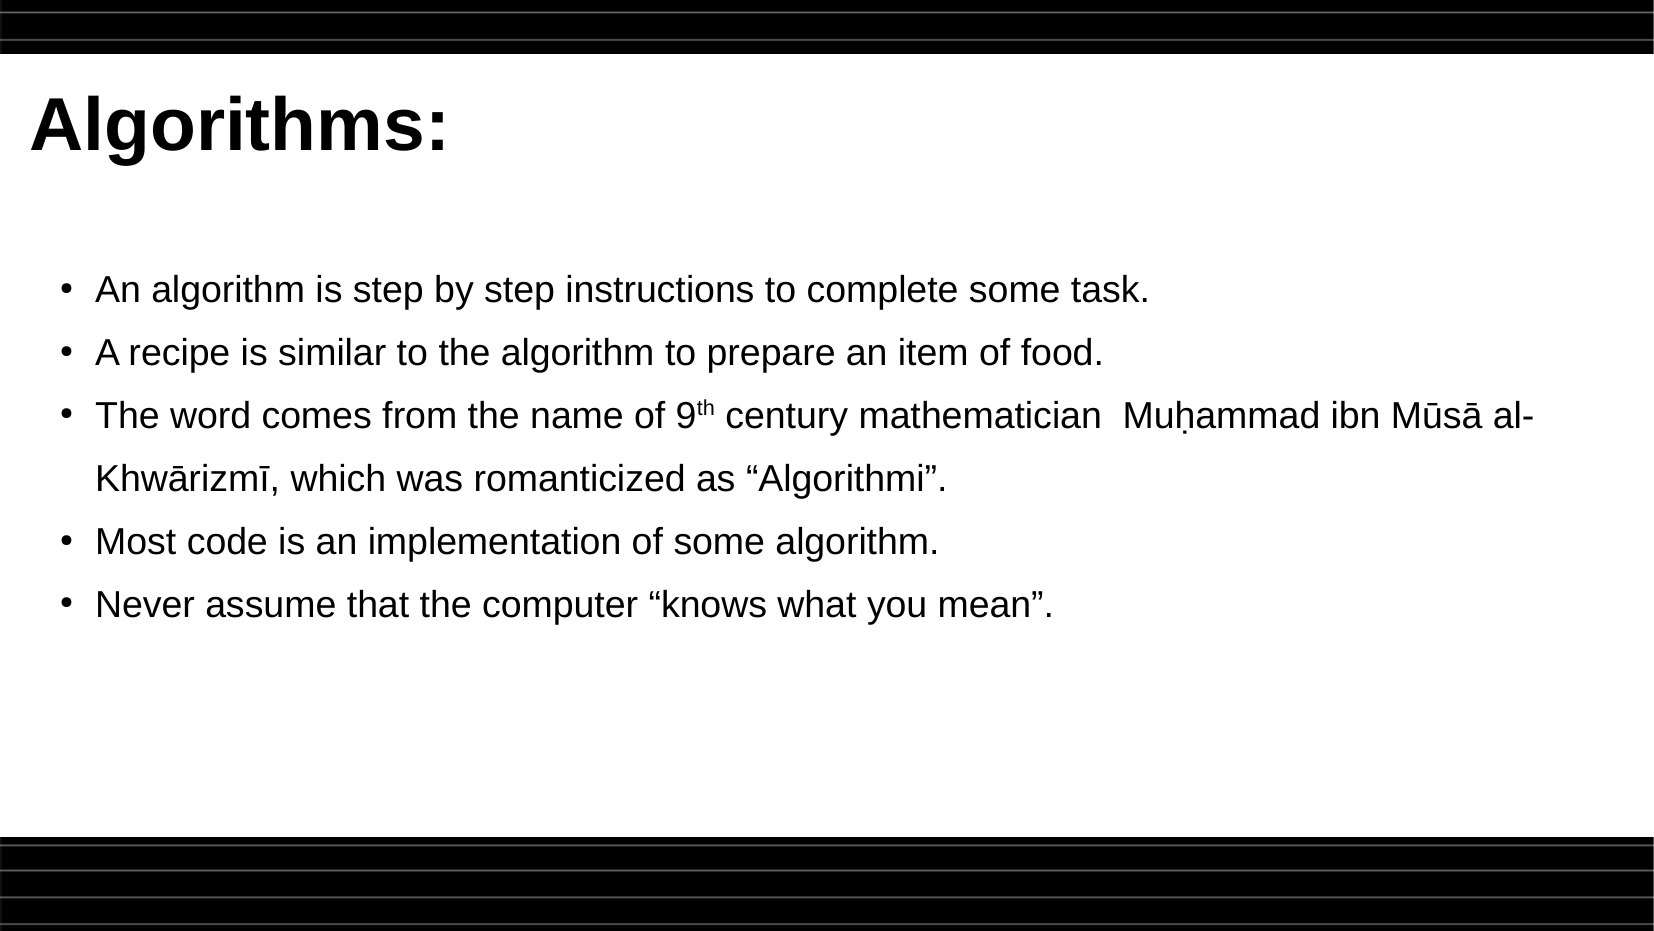

Algorithms:
An algorithm is step by step instructions to complete some task.
A recipe is similar to the algorithm to prepare an item of food.
The word comes from the name of 9th century mathematician Muḥammad ibn Mūsā al-Khwārizmī, which was romanticized as “Algorithmi”.
Most code is an implementation of some algorithm.
Never assume that the computer “knows what you mean”.